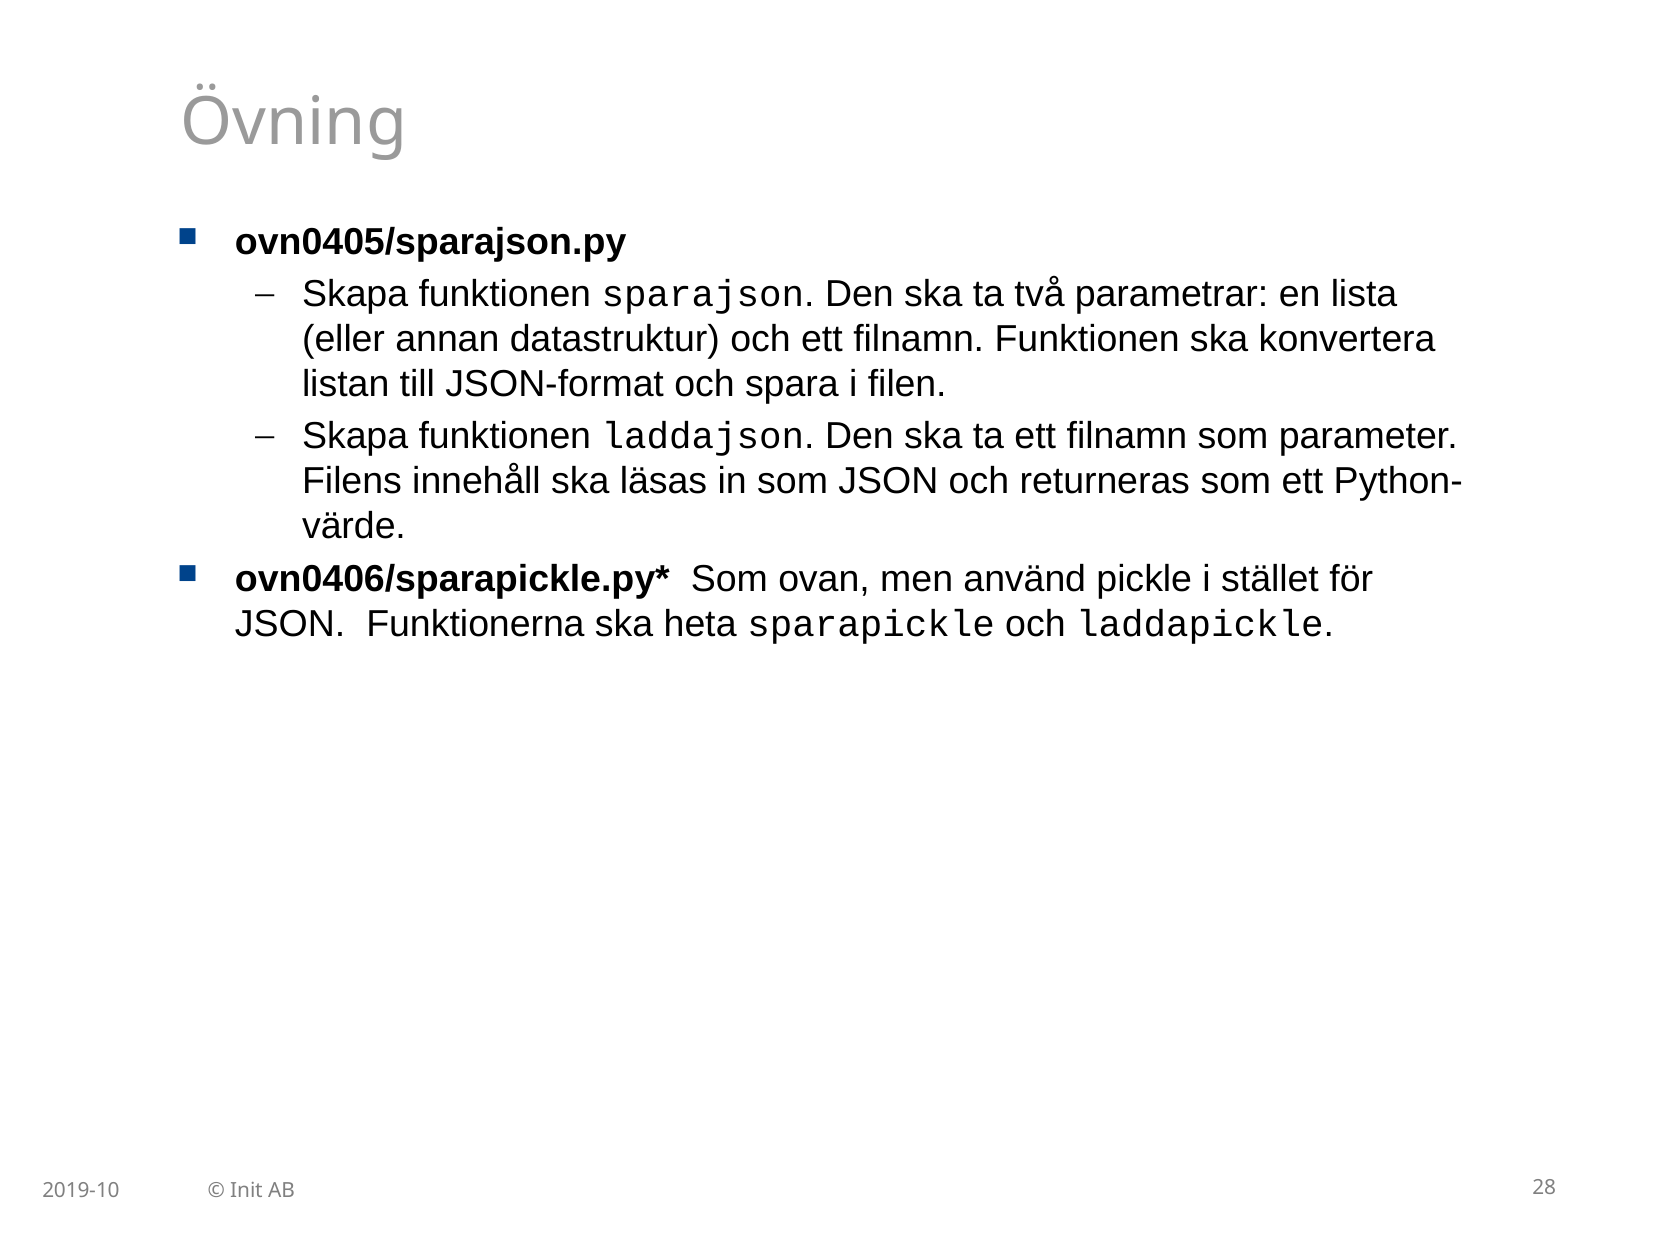

Övning
ovn0405/sparajson.py
Skapa funktionen sparajson. Den ska ta två parametrar: en lista (eller annan datastruktur) och ett filnamn. Funktionen ska konvertera listan till JSON-format och spara i filen.
Skapa funktionen laddajson. Den ska ta ett filnamn som parameter. Filens innehåll ska läsas in som JSON och returneras som ett Python-värde.
ovn0406/sparapickle.py* Som ovan, men använd pickle i stället för JSON. Funktionerna ska heta sparapickle och laddapickle.
2019-10
© Init AB